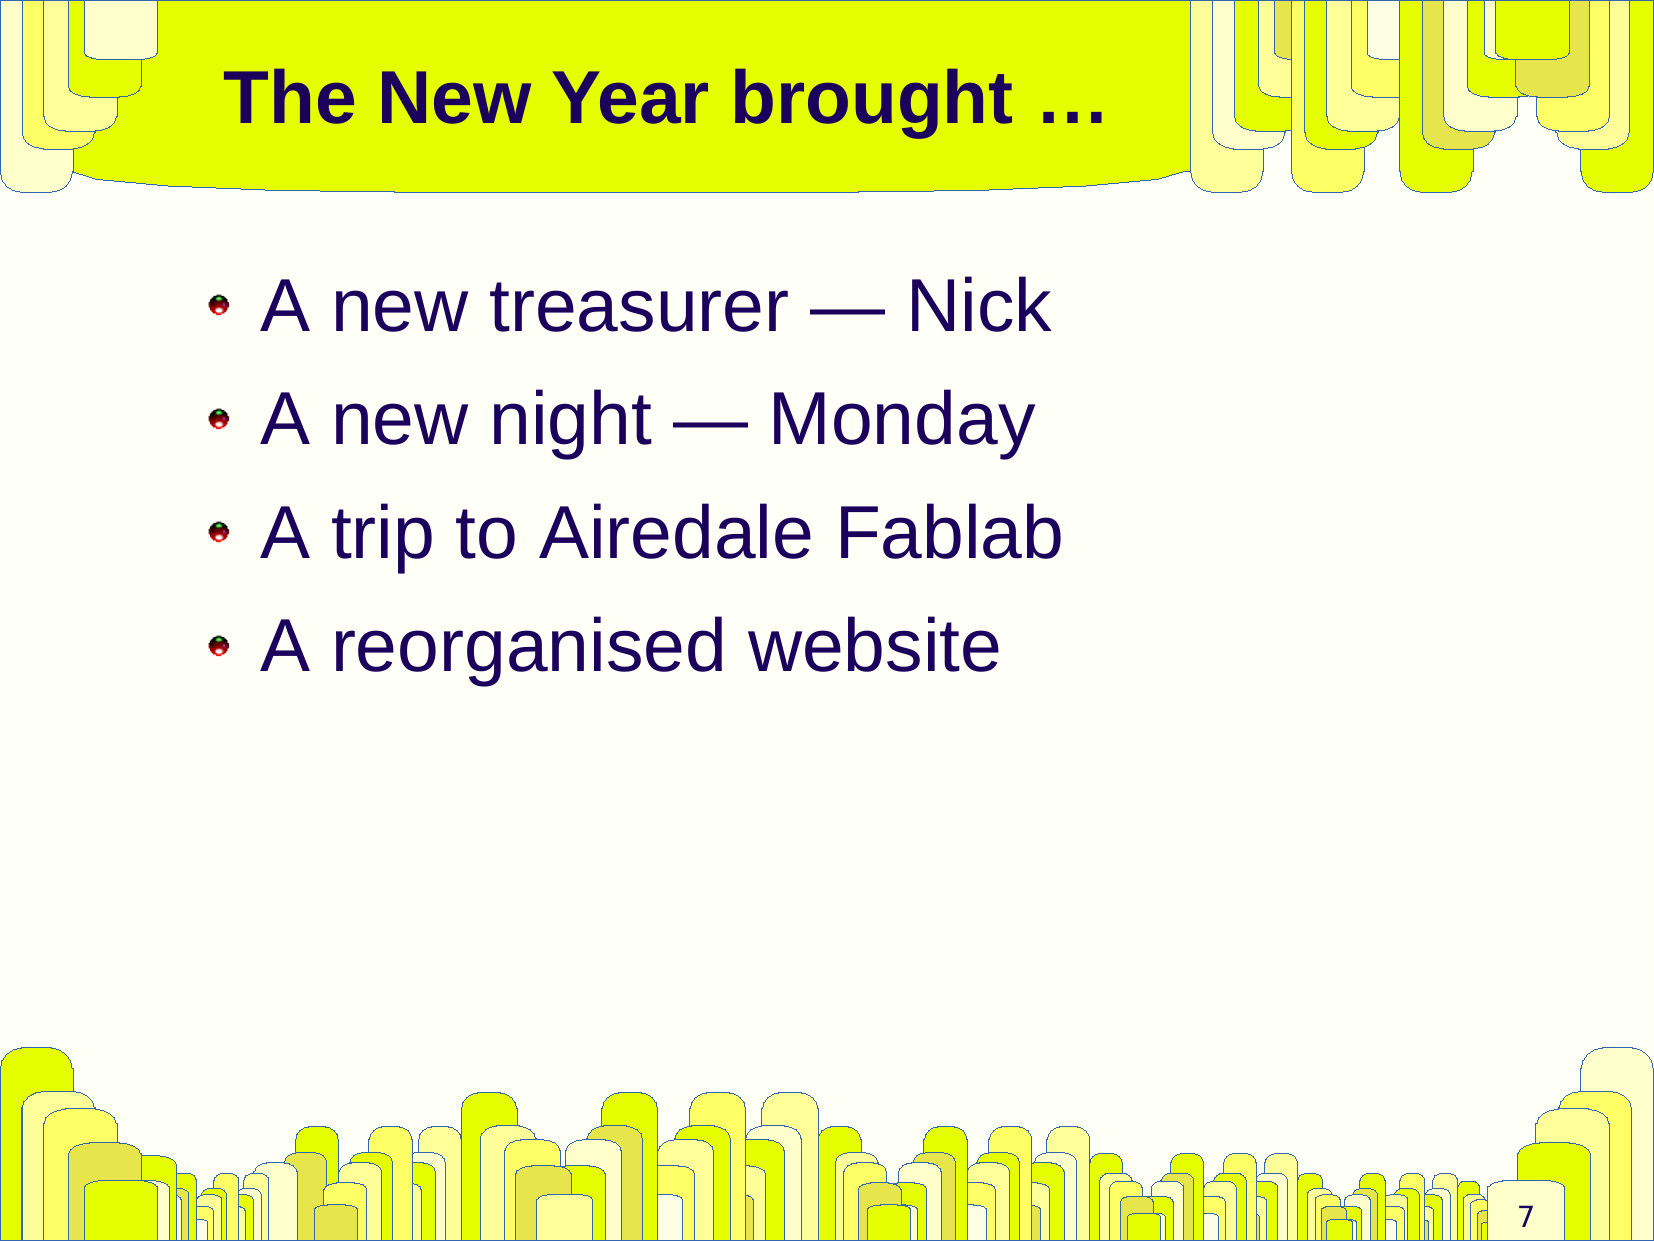

# The New Year brought …
A new treasurer ― Nick
A new night ― Monday
A trip to Airedale Fablab
A reorganised website